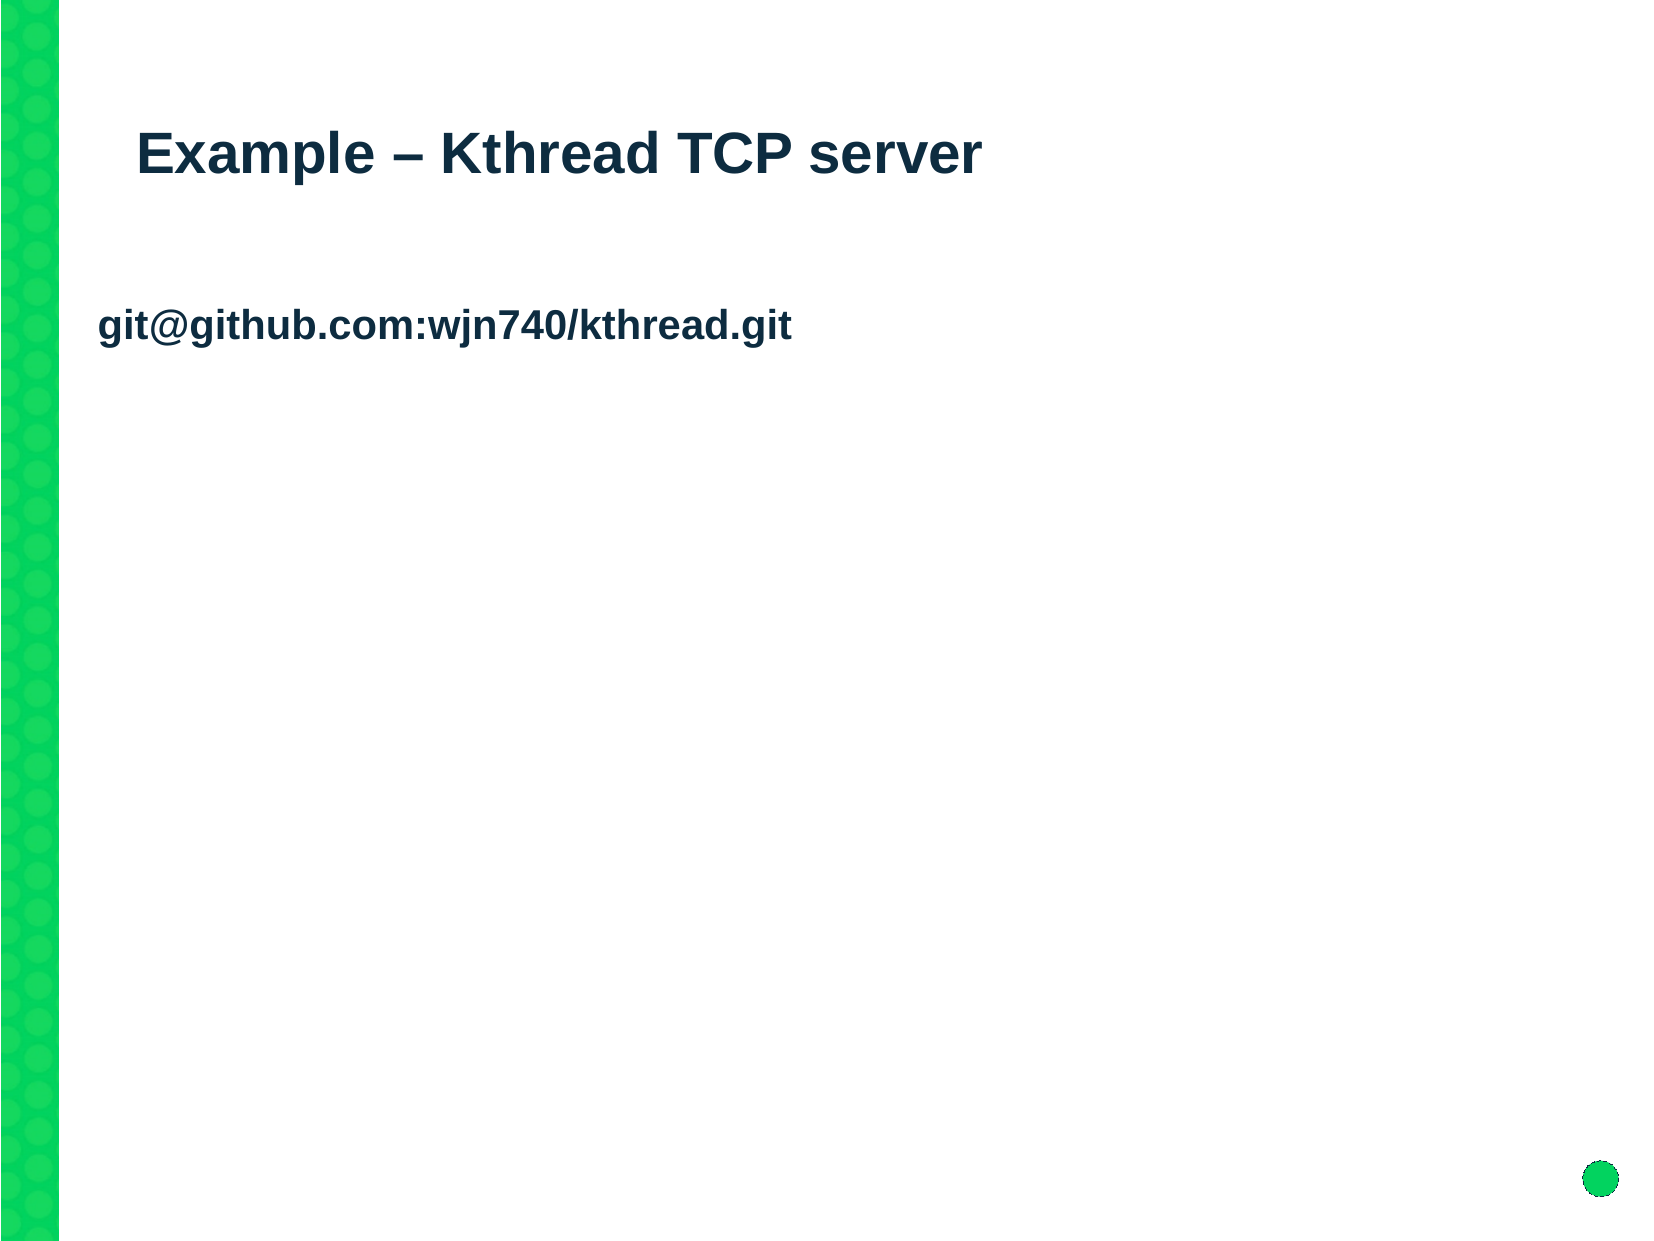

# Example – Kthread TCP server
git@github.com:wjn740/kthread.git